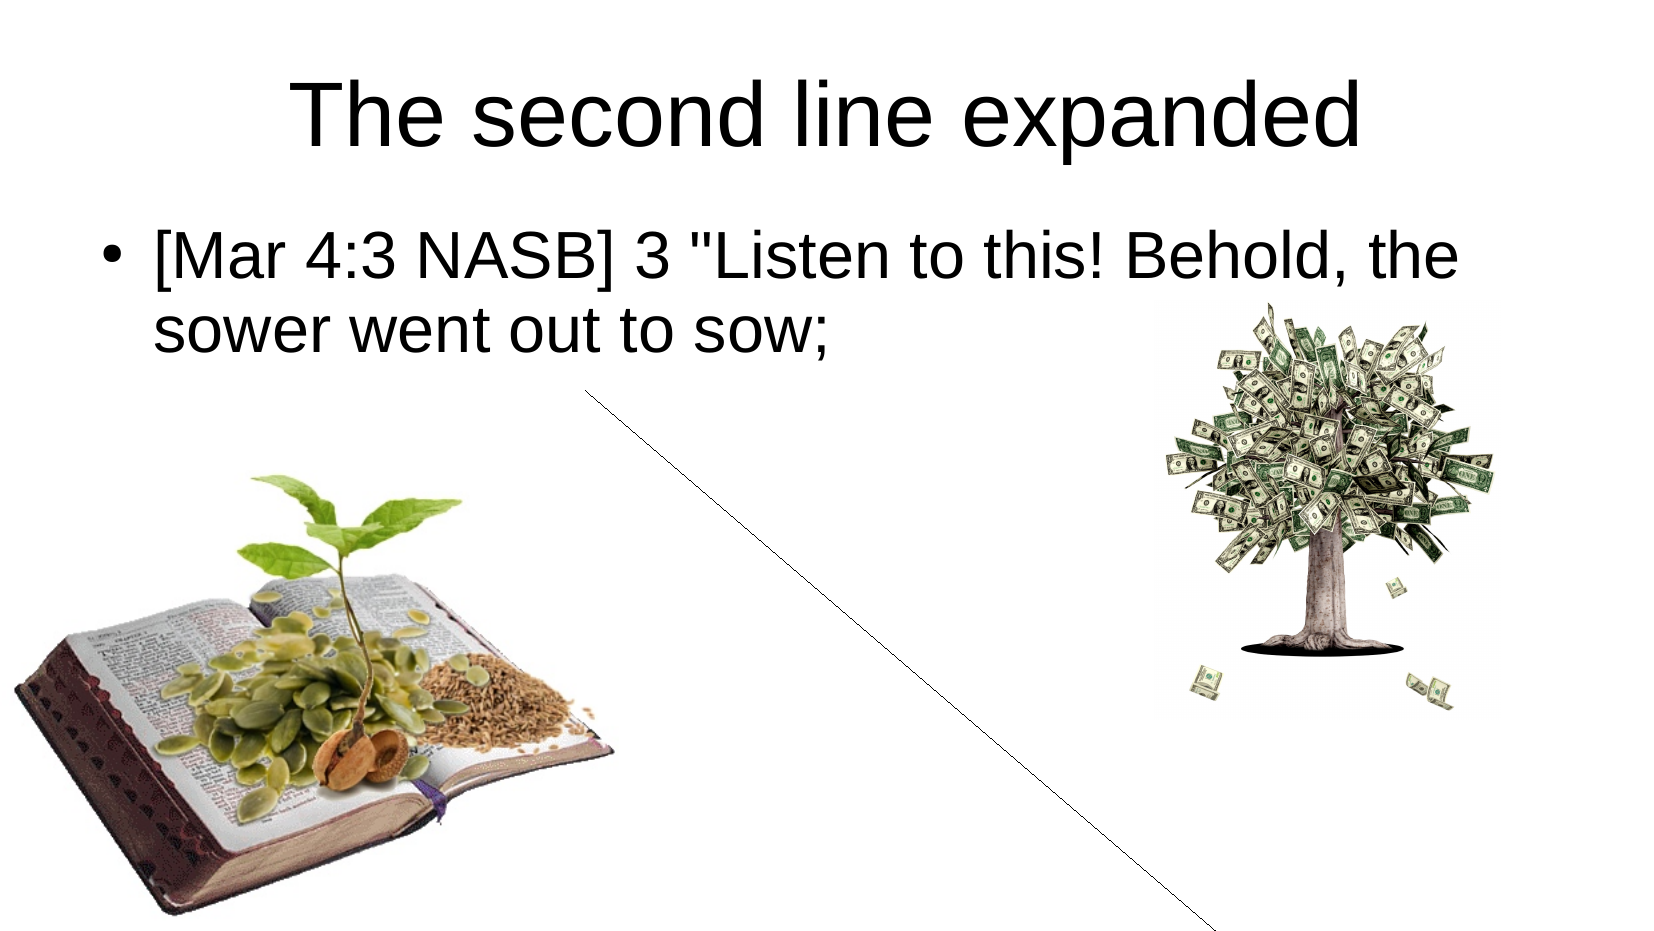

# The second line expanded
[Mar 4:3 NASB] 3 "Listen to this! Behold, the sower went out to sow;